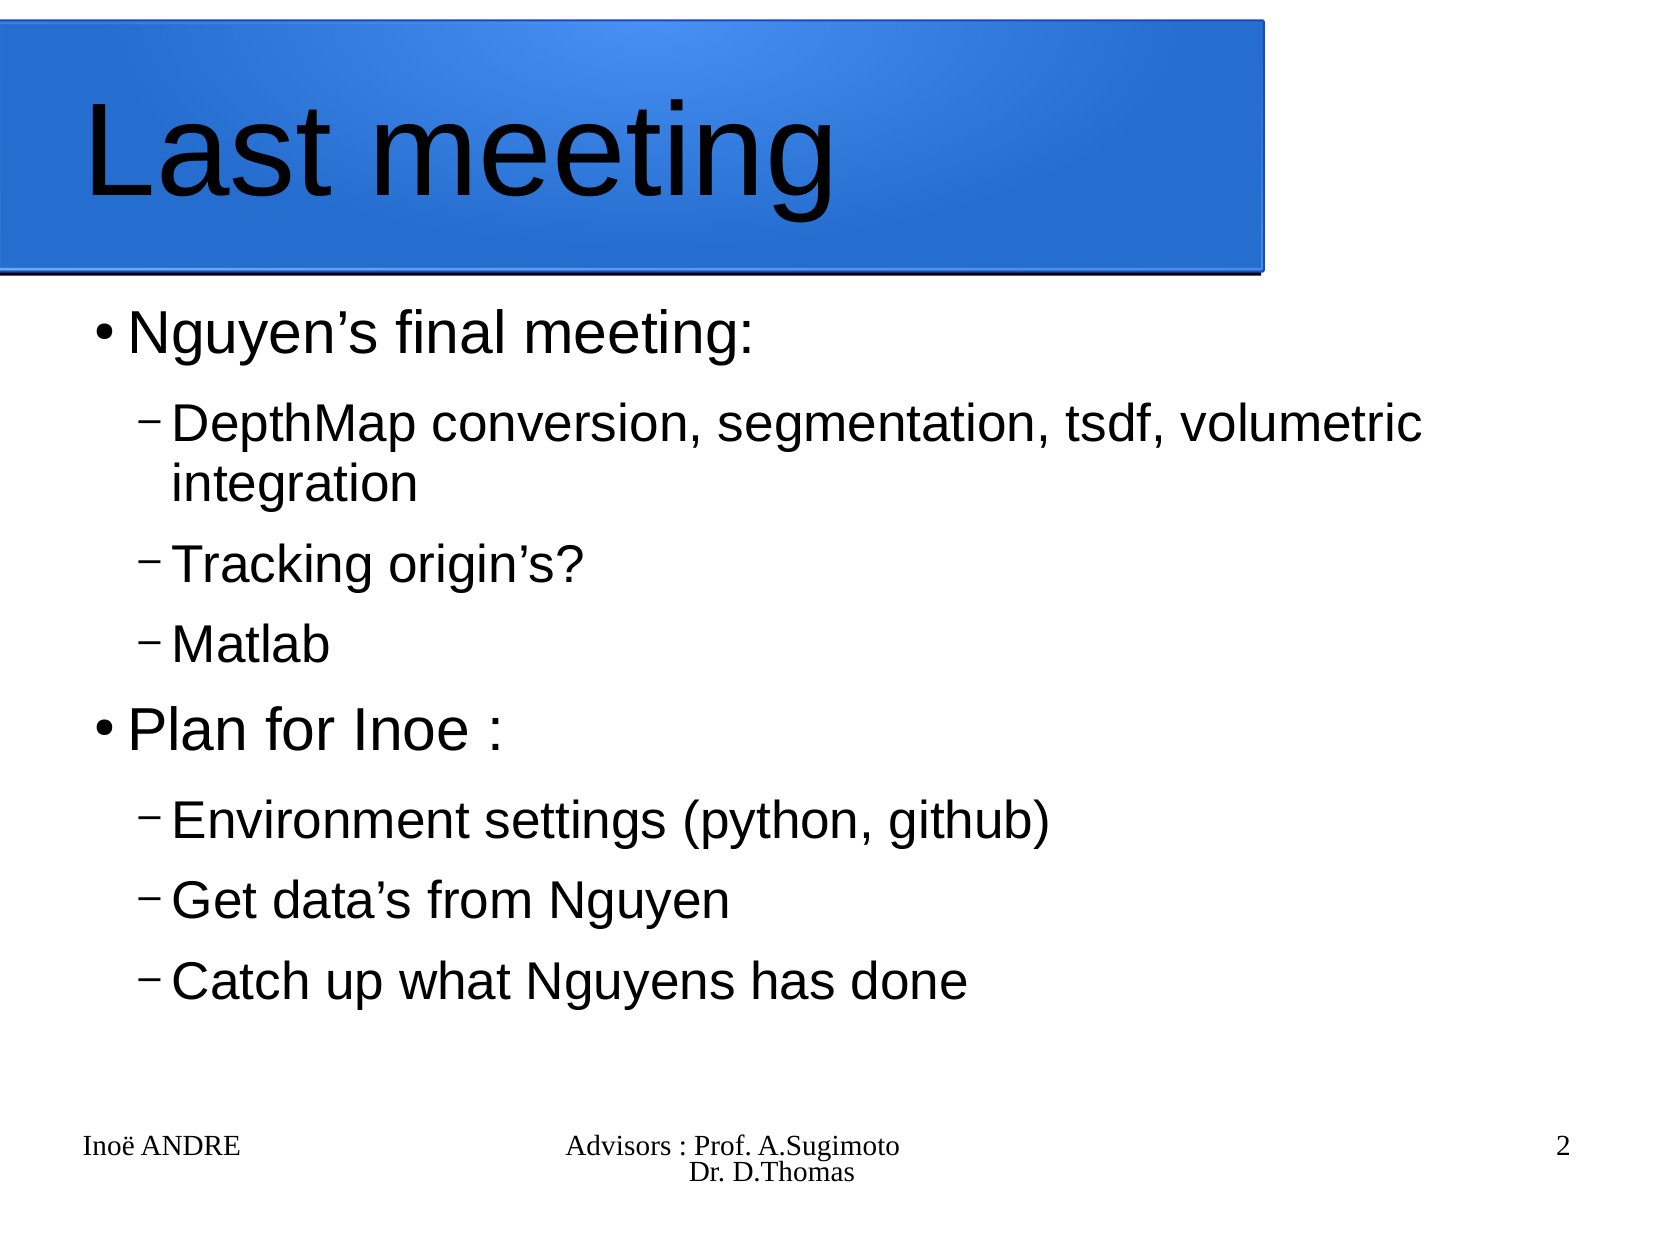

# Last meeting
Nguyen’s final meeting:
DepthMap conversion, segmentation, tsdf, volumetric integration
Tracking origin’s?
Matlab
Plan for Inoe :
Environment settings (python, github)
Get data’s from Nguyen
Catch up what Nguyens has done
Inoë ANDRE
Advisors : Prof. A.Sugimoto Dr. D.Thomas
2